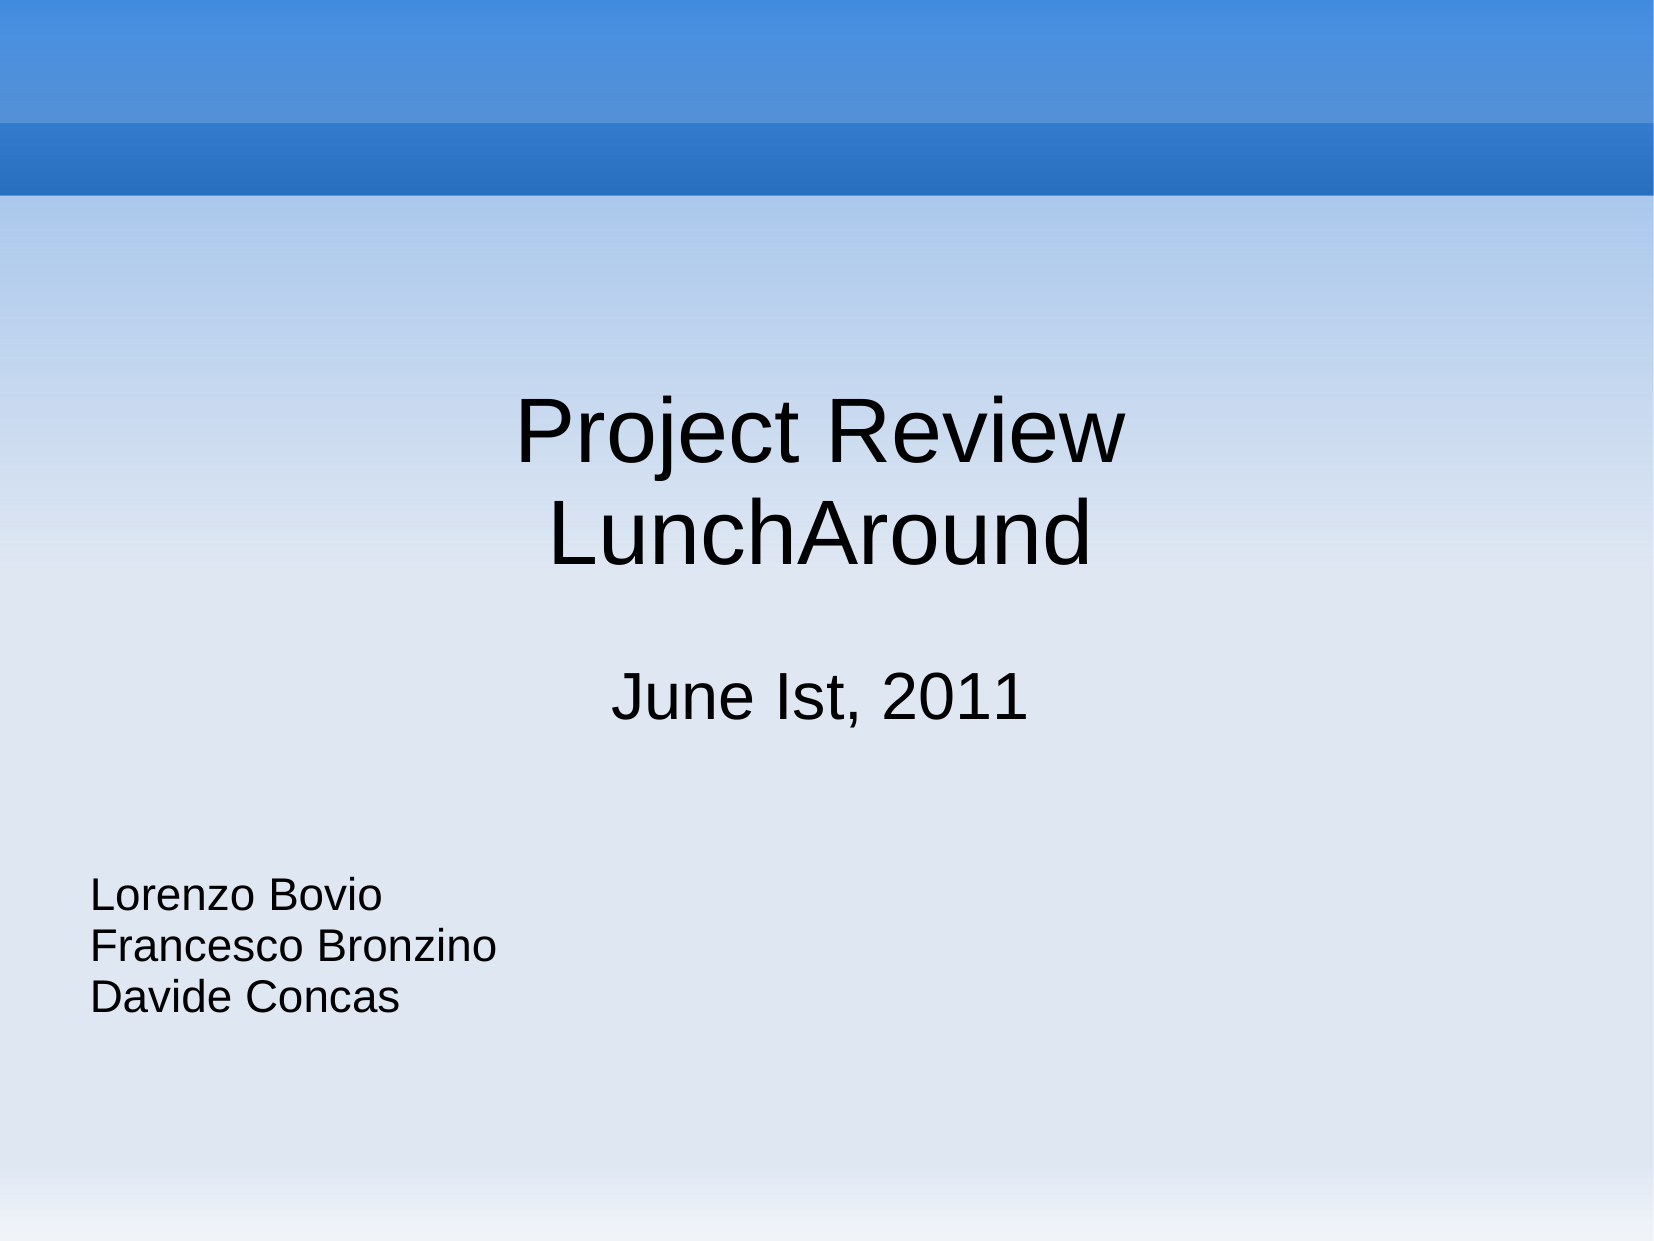

Project Review
LunchAround
June Ist, 2011
Lorenzo Bovio
Francesco Bronzino
Davide Concas